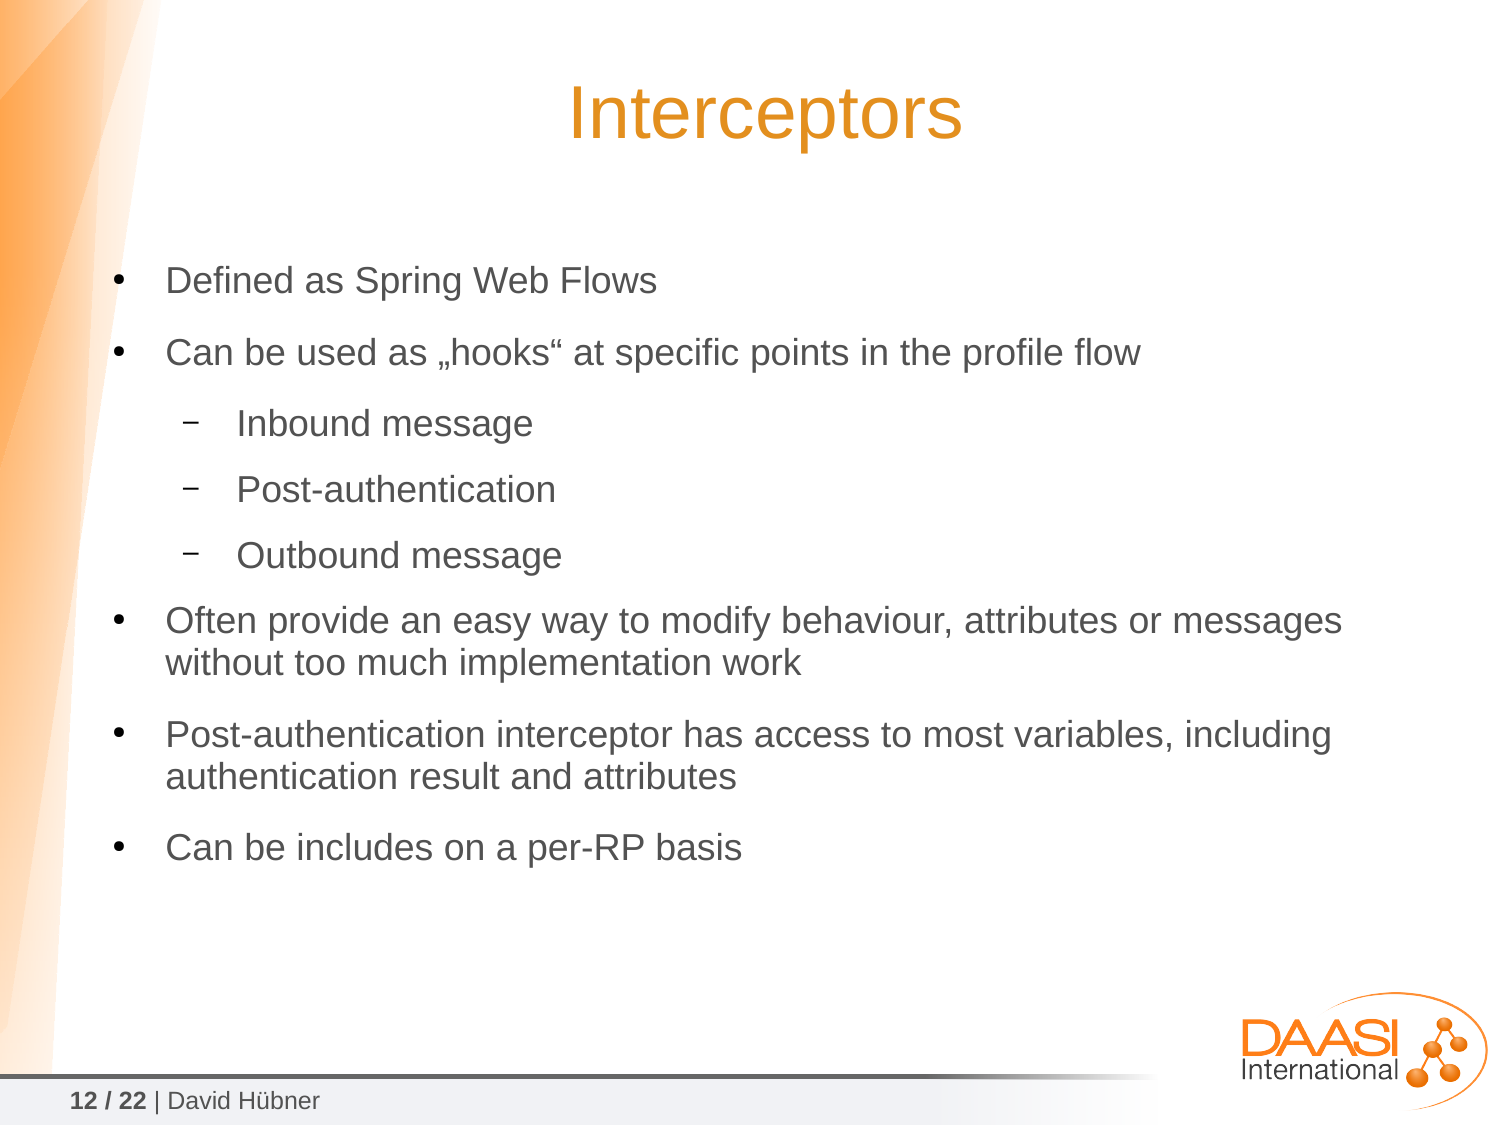

# Interceptors
Defined as Spring Web Flows
Can be used as „hooks“ at specific points in the profile flow
Inbound message
Post-authentication
Outbound message
Often provide an easy way to modify behaviour, attributes or messages without too much implementation work
Post-authentication interceptor has access to most variables, including authentication result and attributes
Can be includes on a per-RP basis